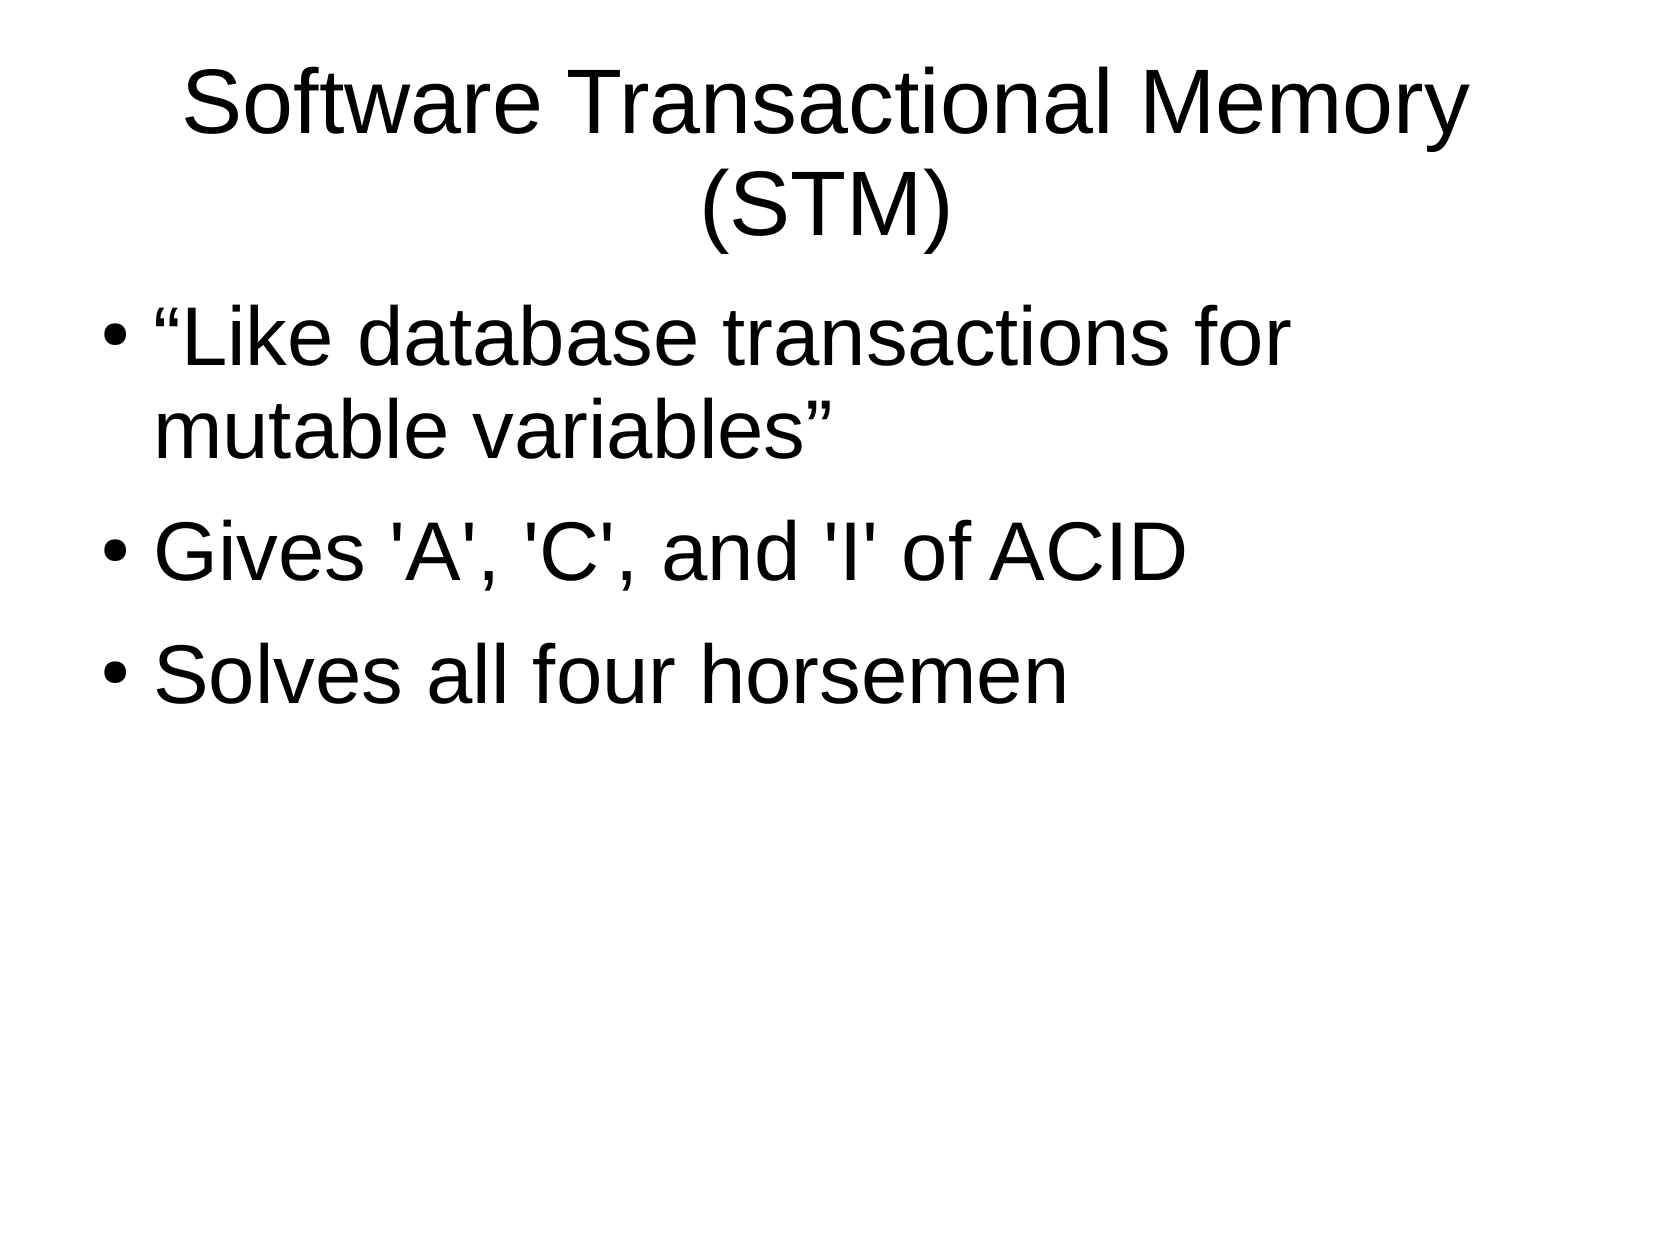

# Software Transactional Memory (STM)
“Like database transactions for mutable variables”
Gives 'A', 'C', and 'I' of ACID
Solves all four horsemen